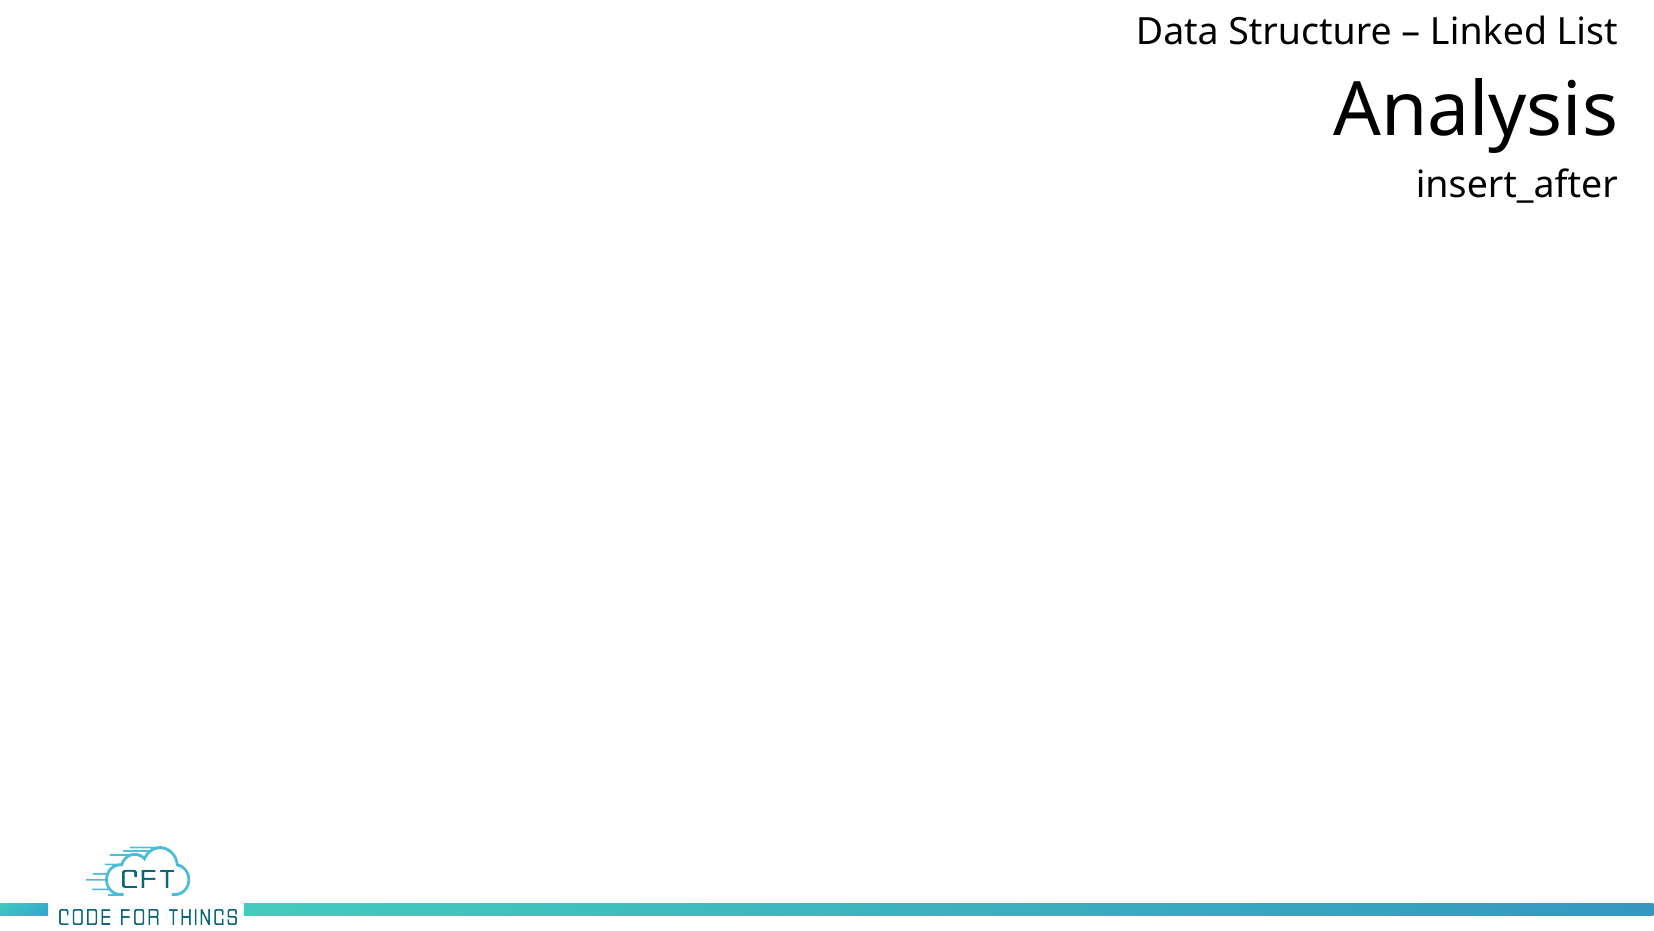

# Data Structure – Linked List Analysis insert_after